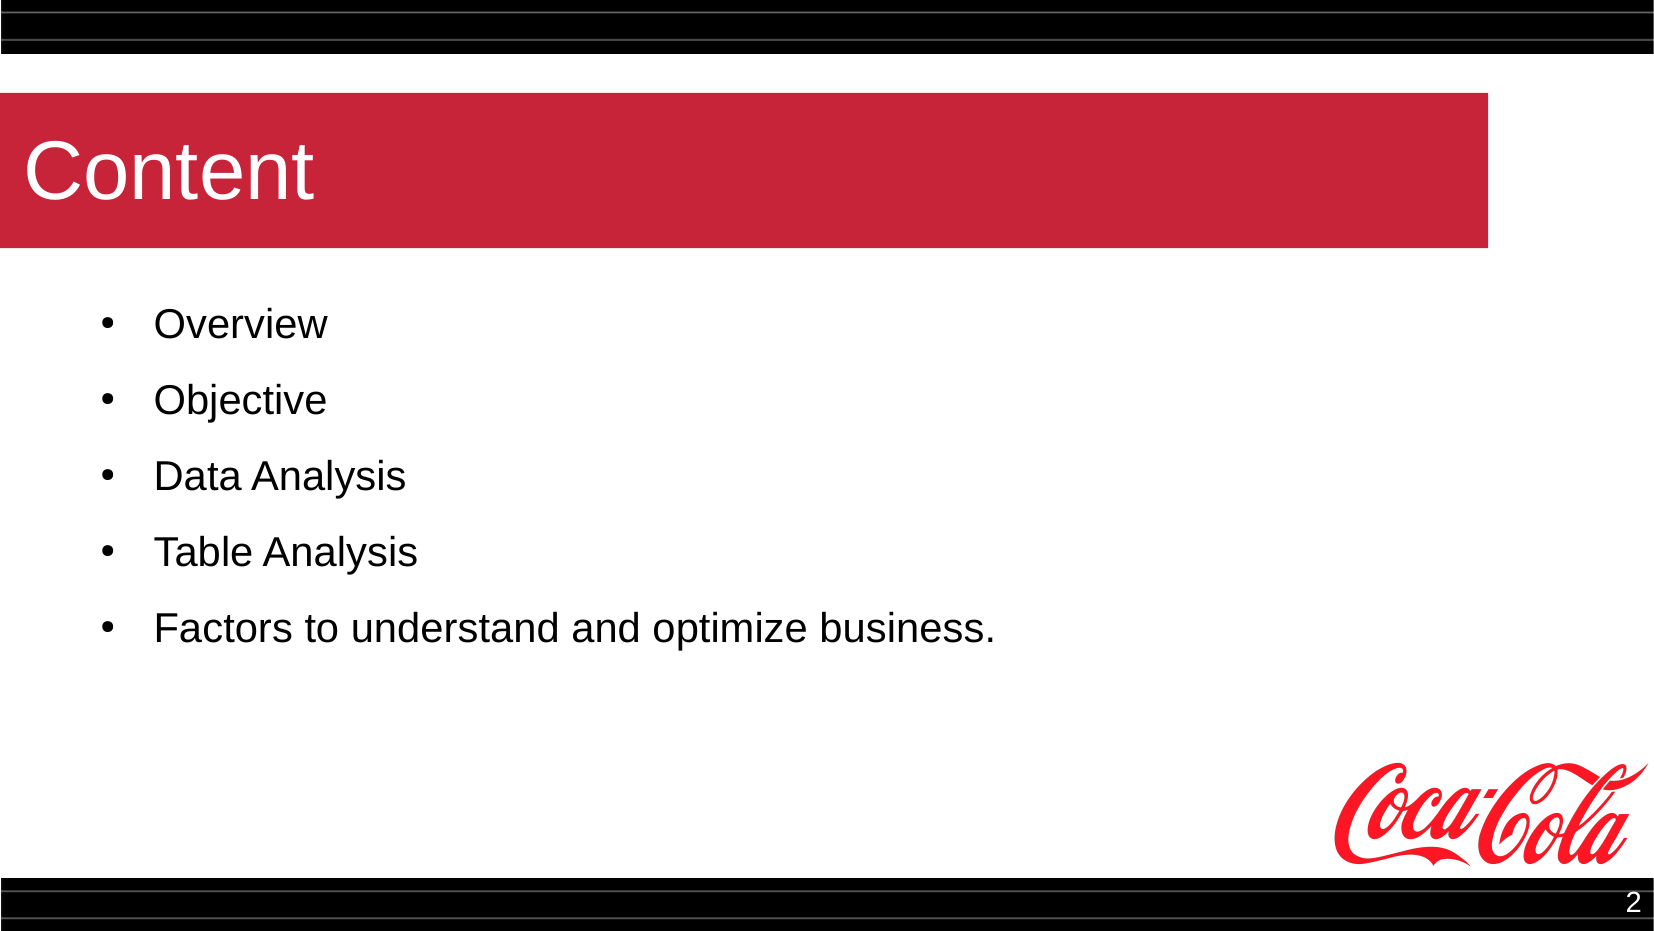

# Content
Overview
Objective
Data Analysis
Table Analysis
Factors to understand and optimize business.